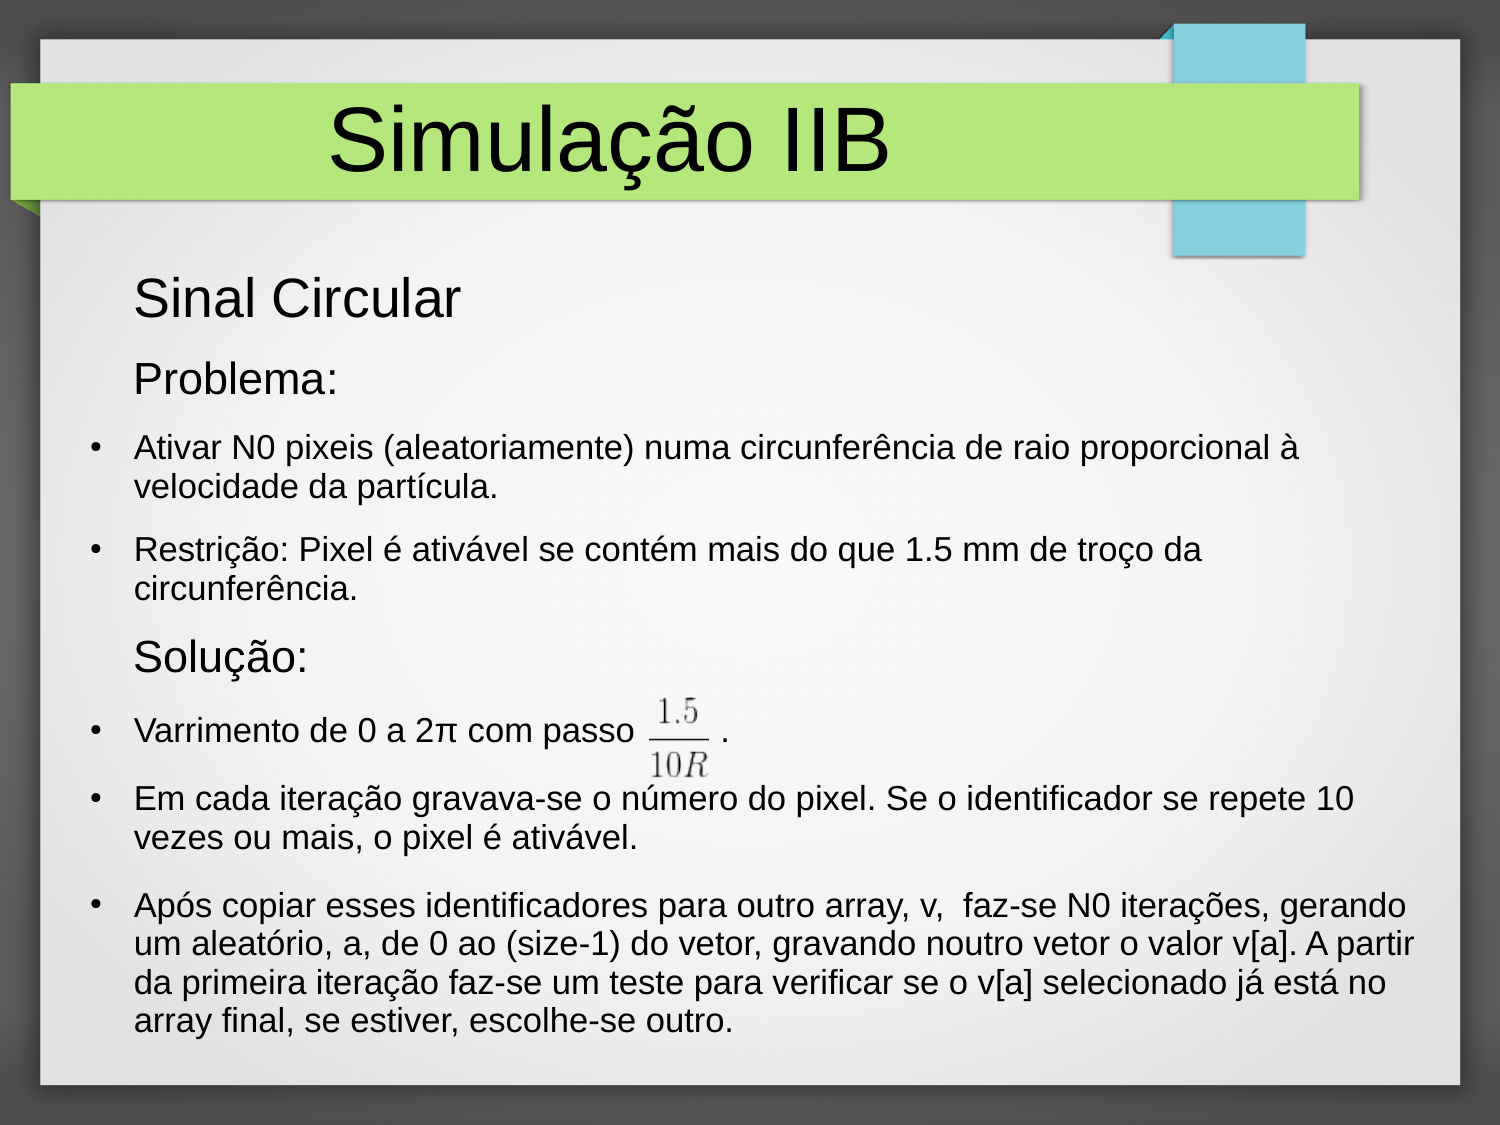

# Simulação IIB
Sinal Circular
Problema:
Ativar N0 pixeis (aleatoriamente) numa circunferência de raio proporcional à velocidade da partícula.
Restrição: Pixel é ativável se contém mais do que 1.5 mm de troço da circunferência.
Solução:
Varrimento de 0 a 2π com passo .
Em cada iteração gravava-se o número do pixel. Se o identificador se repete 10 vezes ou mais, o pixel é ativável.
Após copiar esses identificadores para outro array, v, faz-se N0 iterações, gerando um aleatório, a, de 0 ao (size-1) do vetor, gravando noutro vetor o valor v[a]. A partir da primeira iteração faz-se um teste para verificar se o v[a] selecionado já está no array final, se estiver, escolhe-se outro.